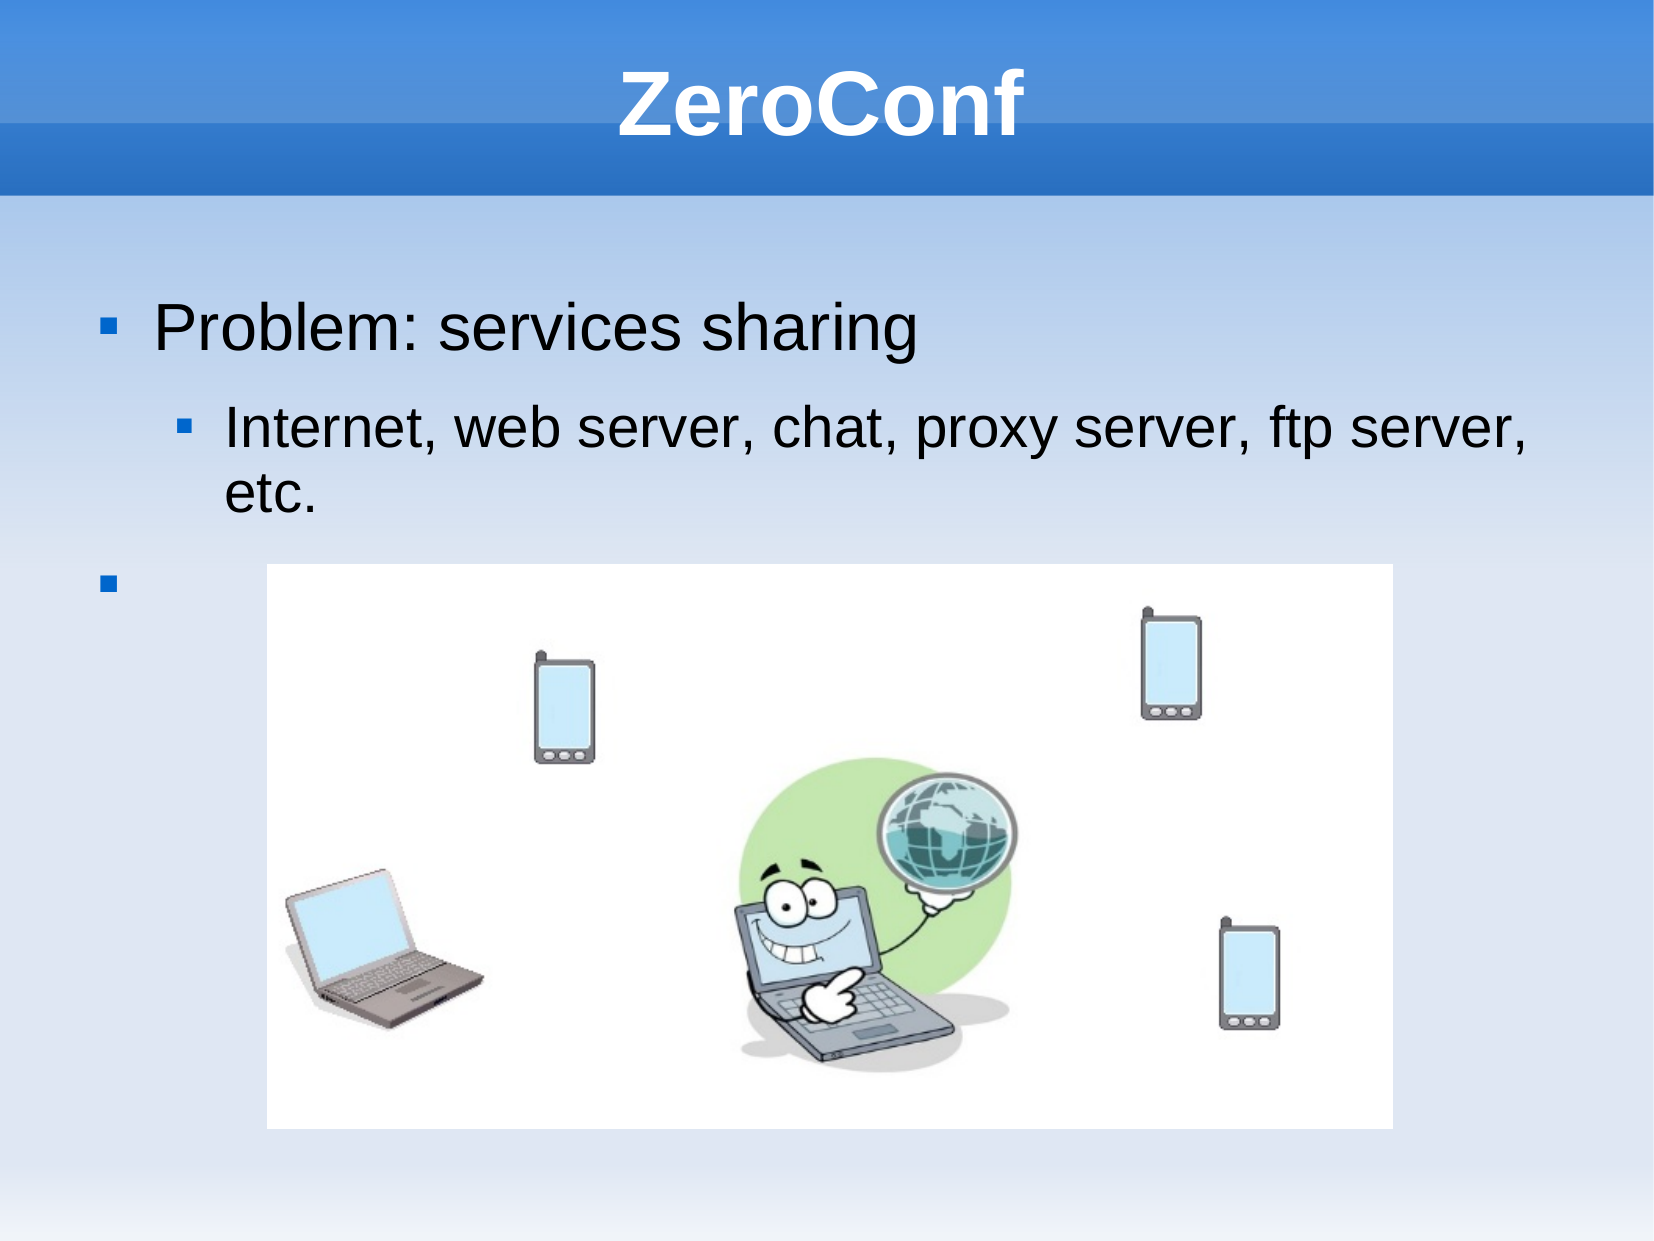

# ZeroConf
Problem: services sharing
Internet, web server, chat, proxy server, ftp server, etc.